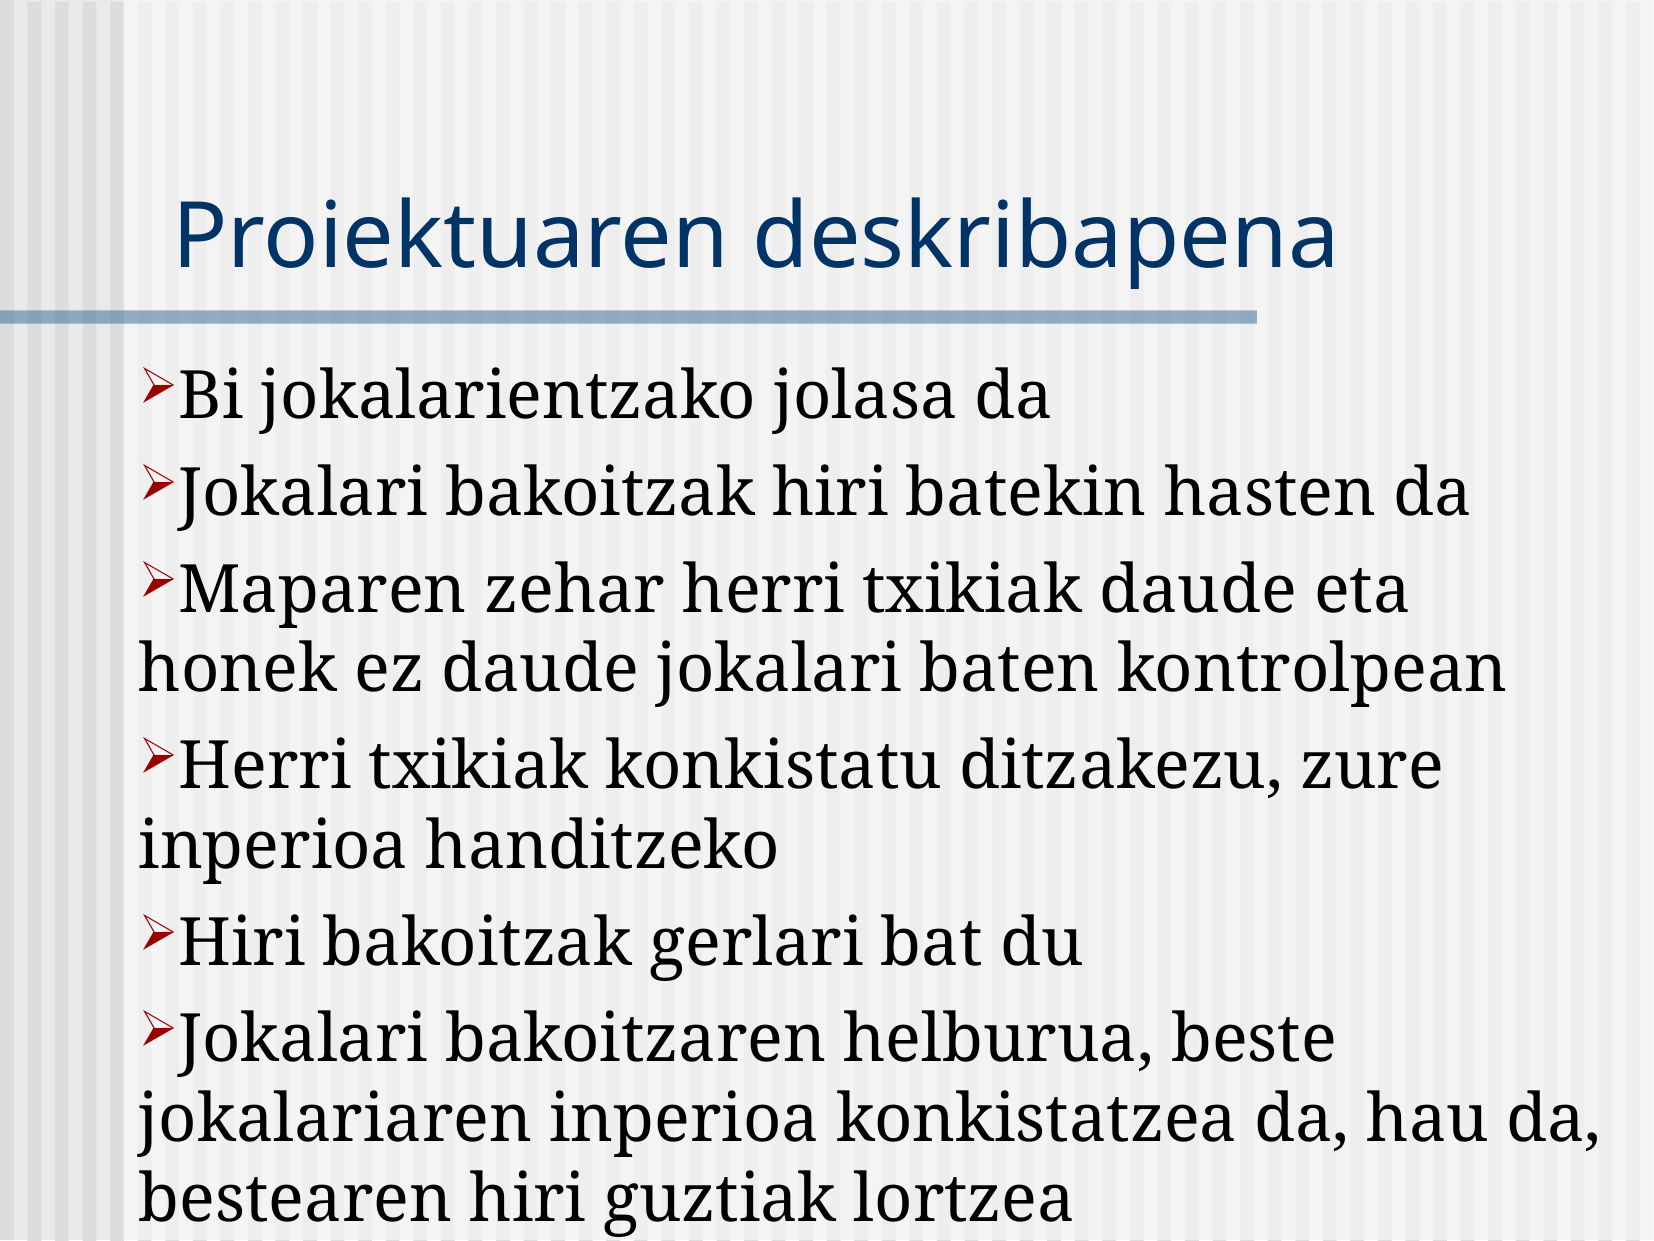

# Proiektuaren deskribapena
Bi jokalarientzako jolasa da
Jokalari bakoitzak hiri batekin hasten da
Maparen zehar herri txikiak daude eta honek ez daude jokalari baten kontrolpean
Herri txikiak konkistatu ditzakezu, zure inperioa handitzeko
Hiri bakoitzak gerlari bat du
Jokalari bakoitzaren helburua, beste jokalariaren inperioa konkistatzea da, hau da, bestearen hiri guztiak lortzea